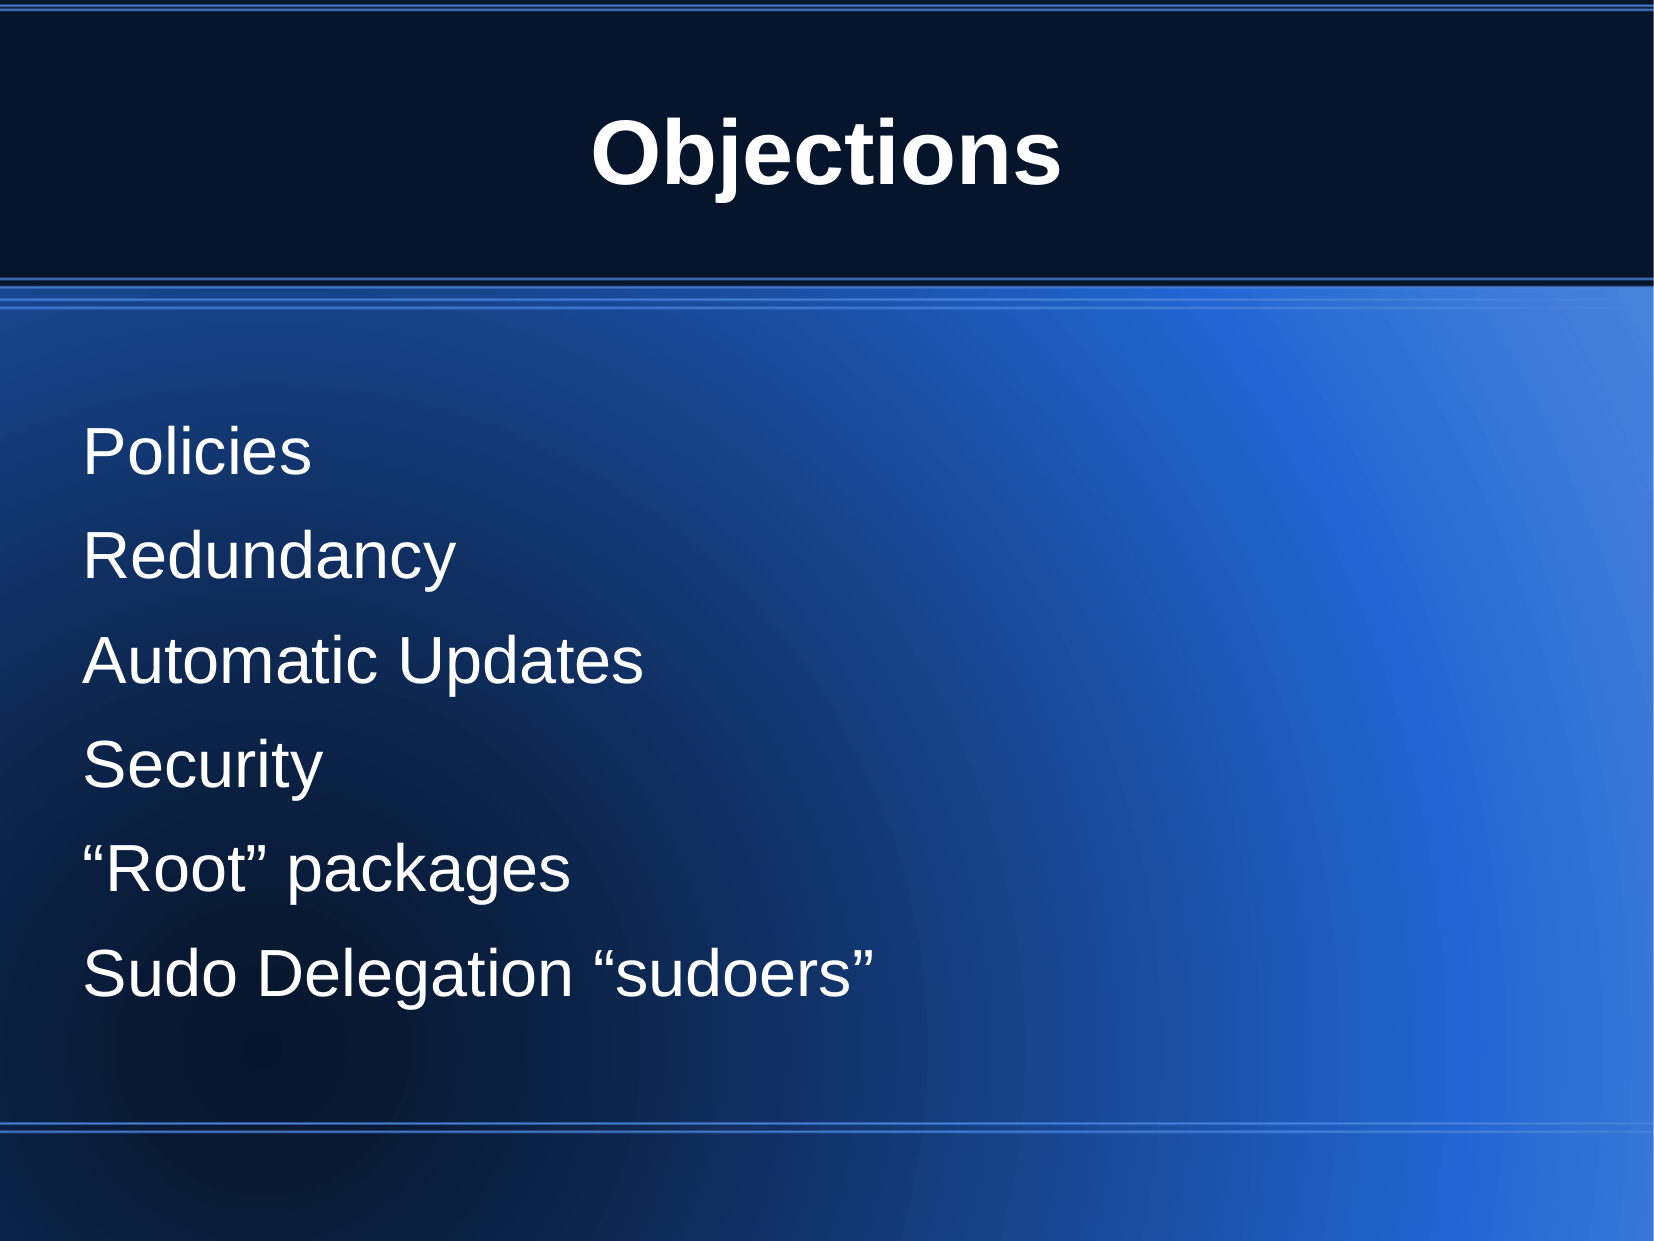

# Objections
Policies
Redundancy
Automatic Updates
Security
“Root” packages
Sudo Delegation “sudoers”